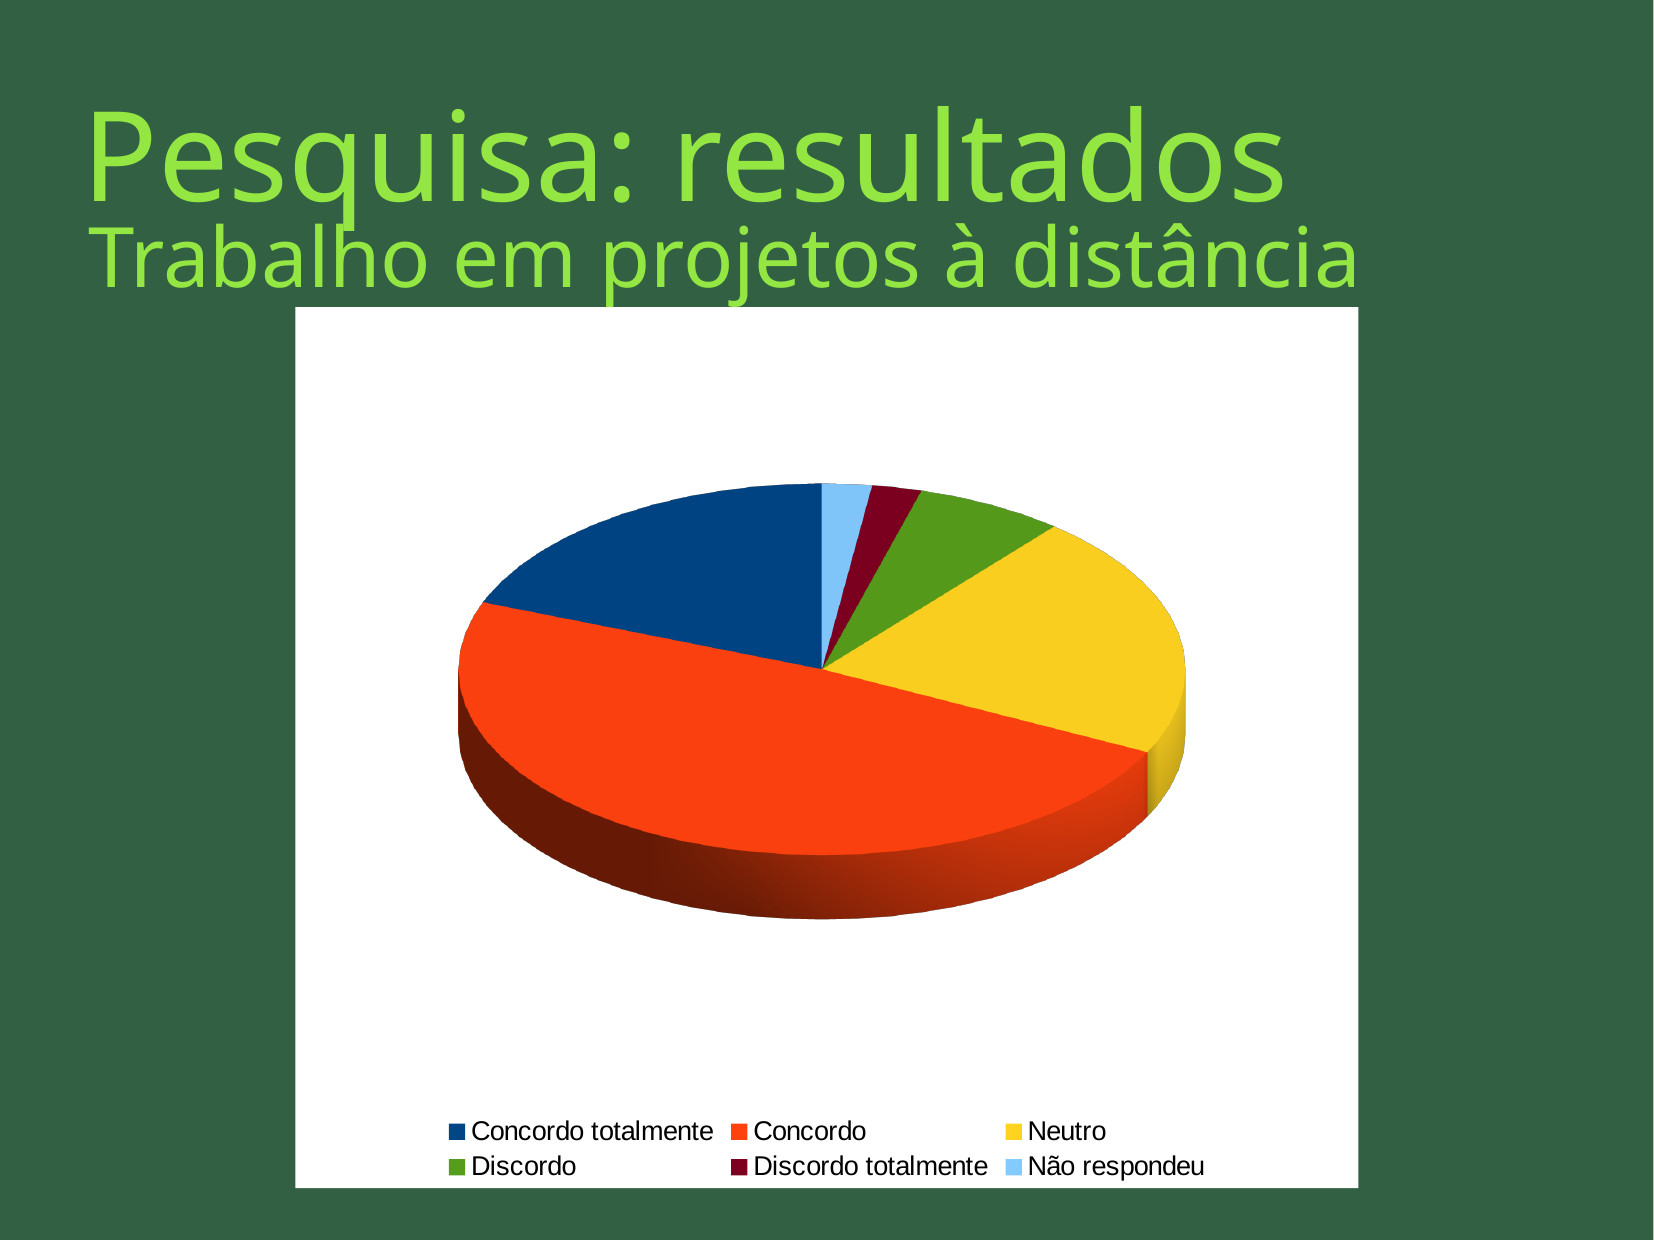

# Pesquisa: resultados
Trabalho em projetos à distância
[unsupported chart]